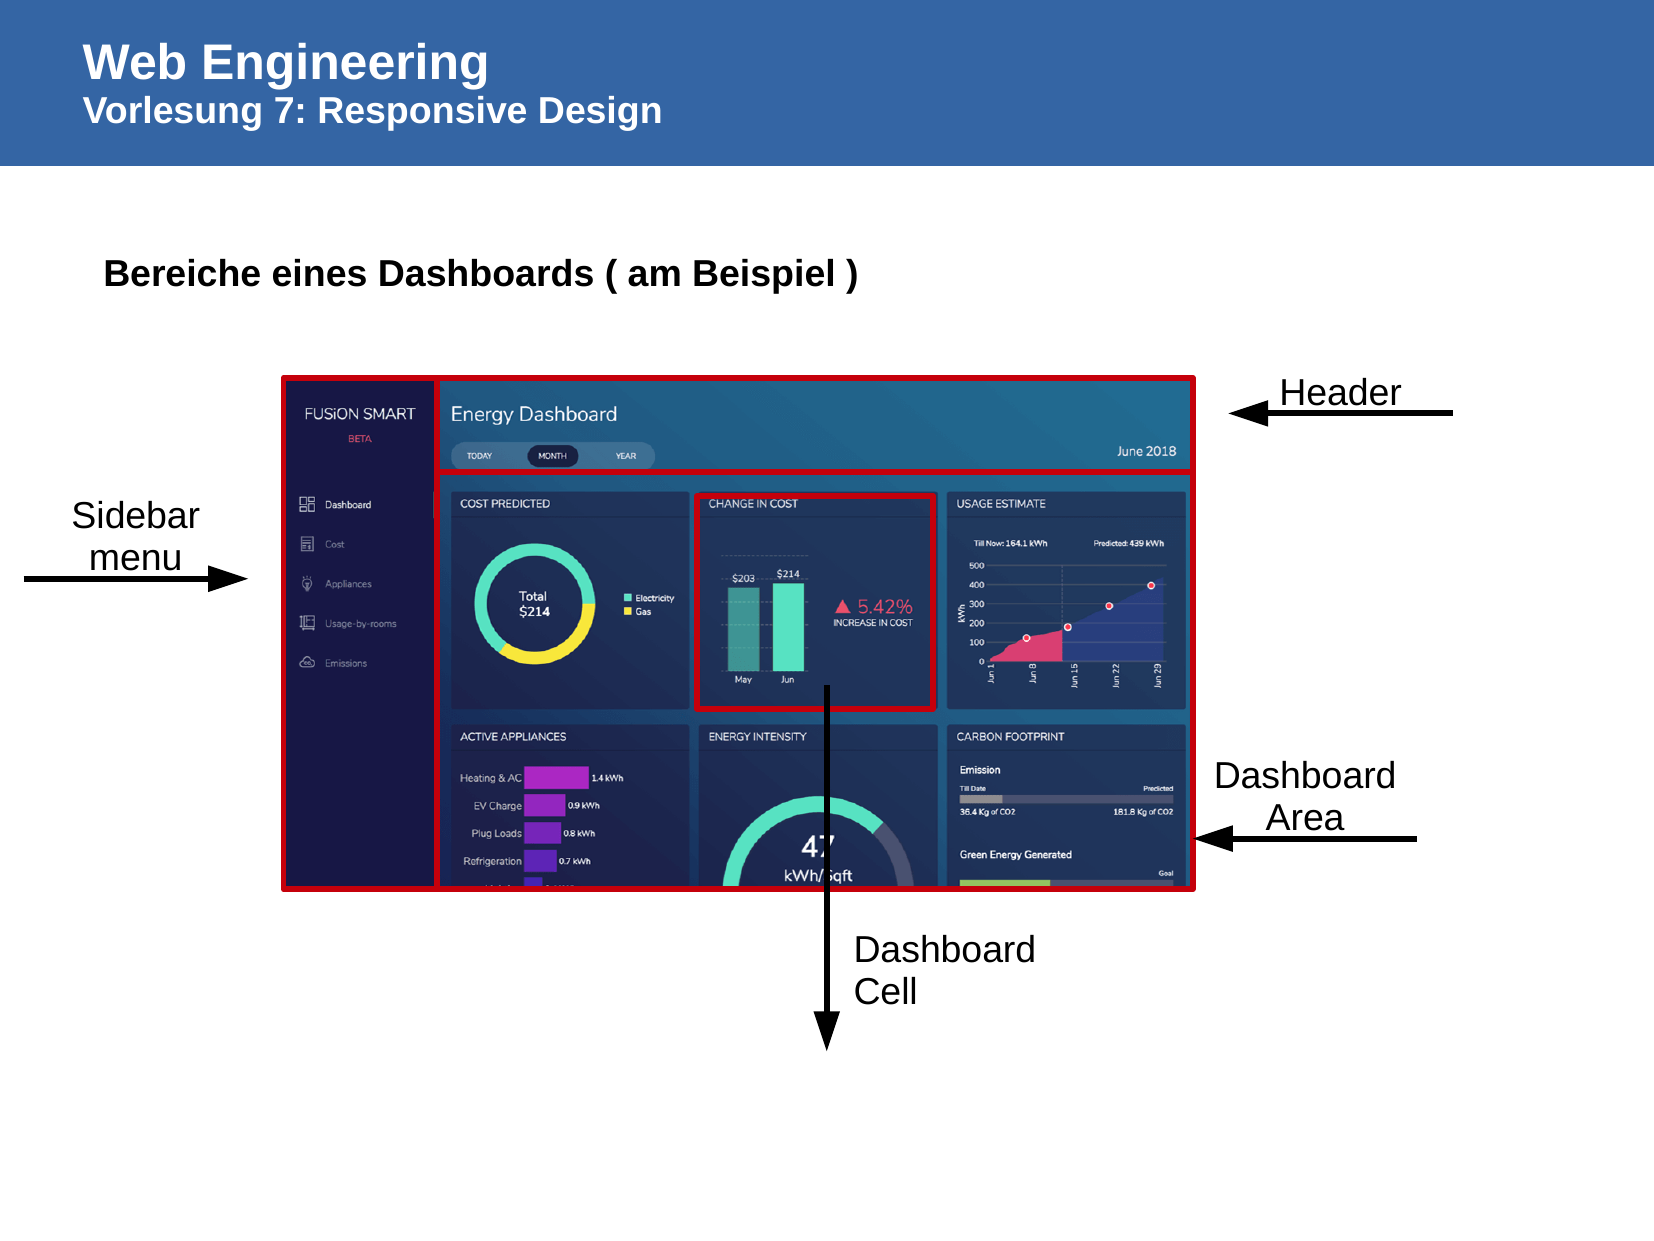

# Web Engineering Vorlesung 7: Responsive Design
Bereiche eines Dashboards ( am Beispiel )
Header
Sidebar
menu
Dashboard
Area
Dashboard
Cell